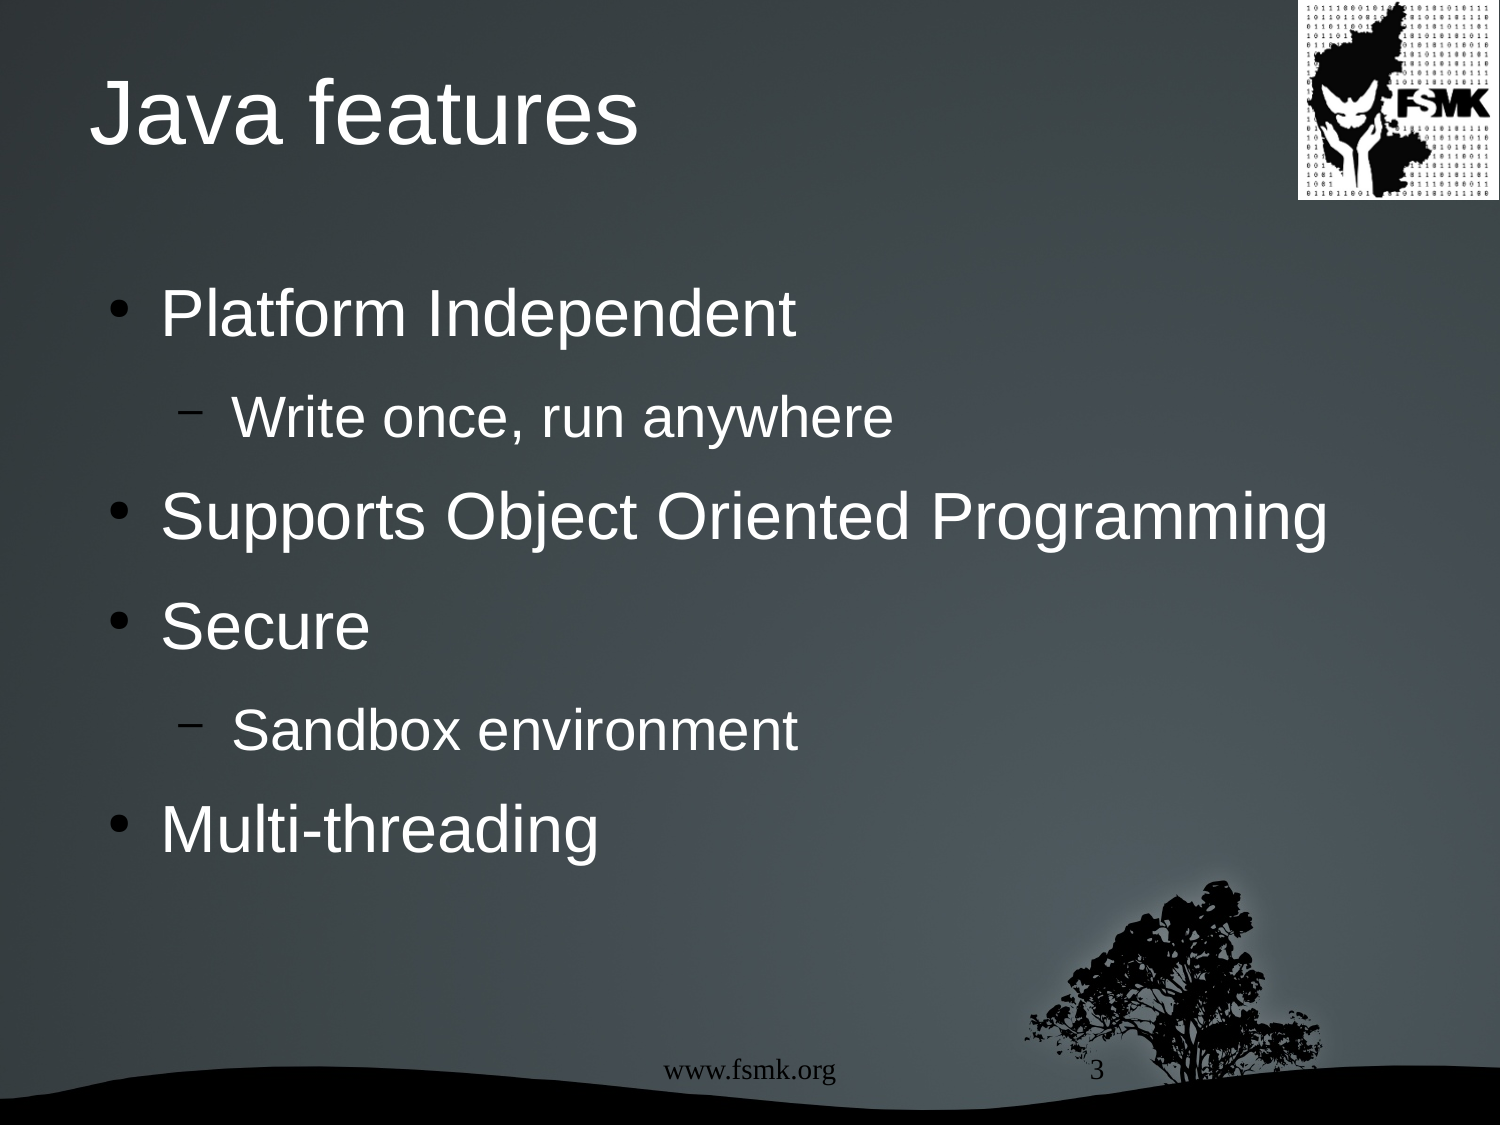

# Java features
Platform Independent
Write once, run anywhere
Supports Object Oriented Programming
Secure
Sandbox environment
Multi-threading
www.fsmk.org